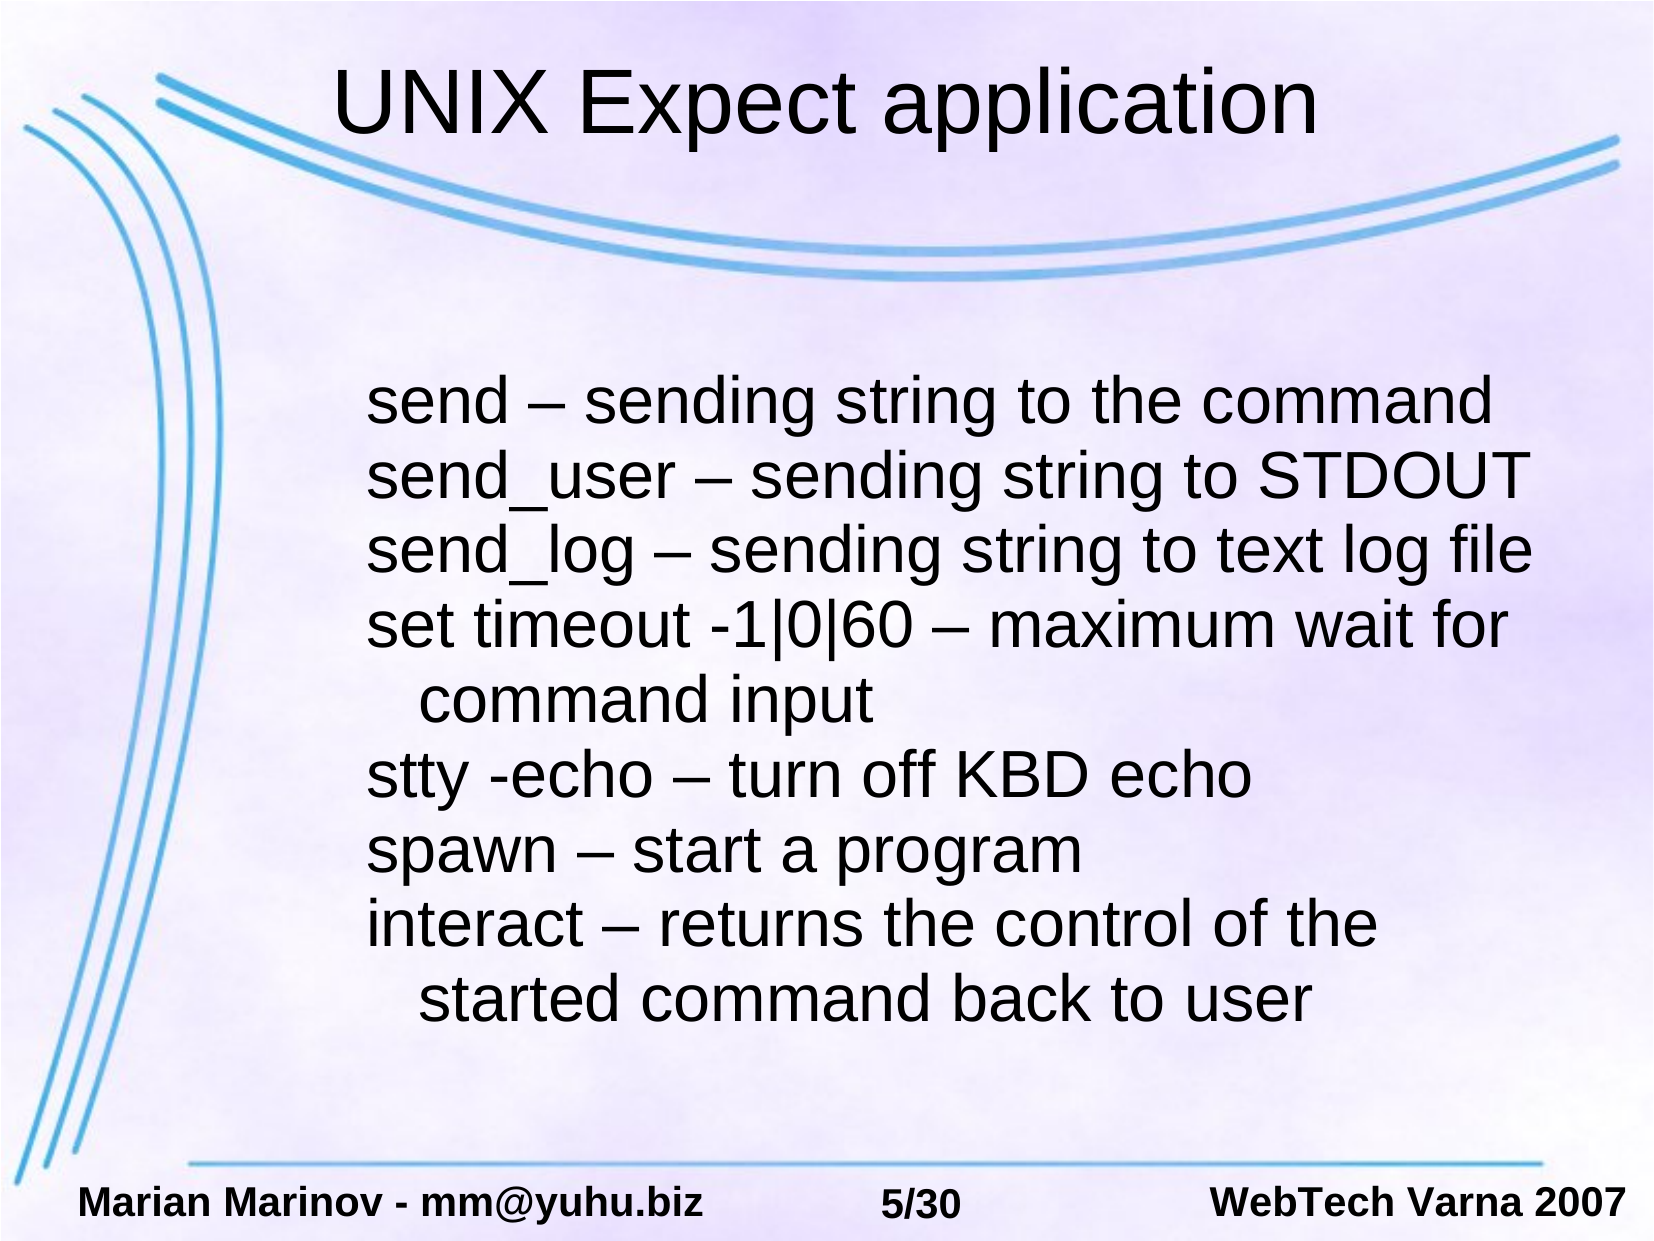

# UNIX Expect application
send – sending string to the command
send_user – sending string to STDOUT
send_log – sending string to text log file
set timeout -1|0|60 – maximum wait for command input
stty -echo – turn off KBD echo
spawn – start a program
interact – returns the control of the started command back to user
6
Marian Marinov - mm@yuhu.biz
WebTech Varna 2007
5/30